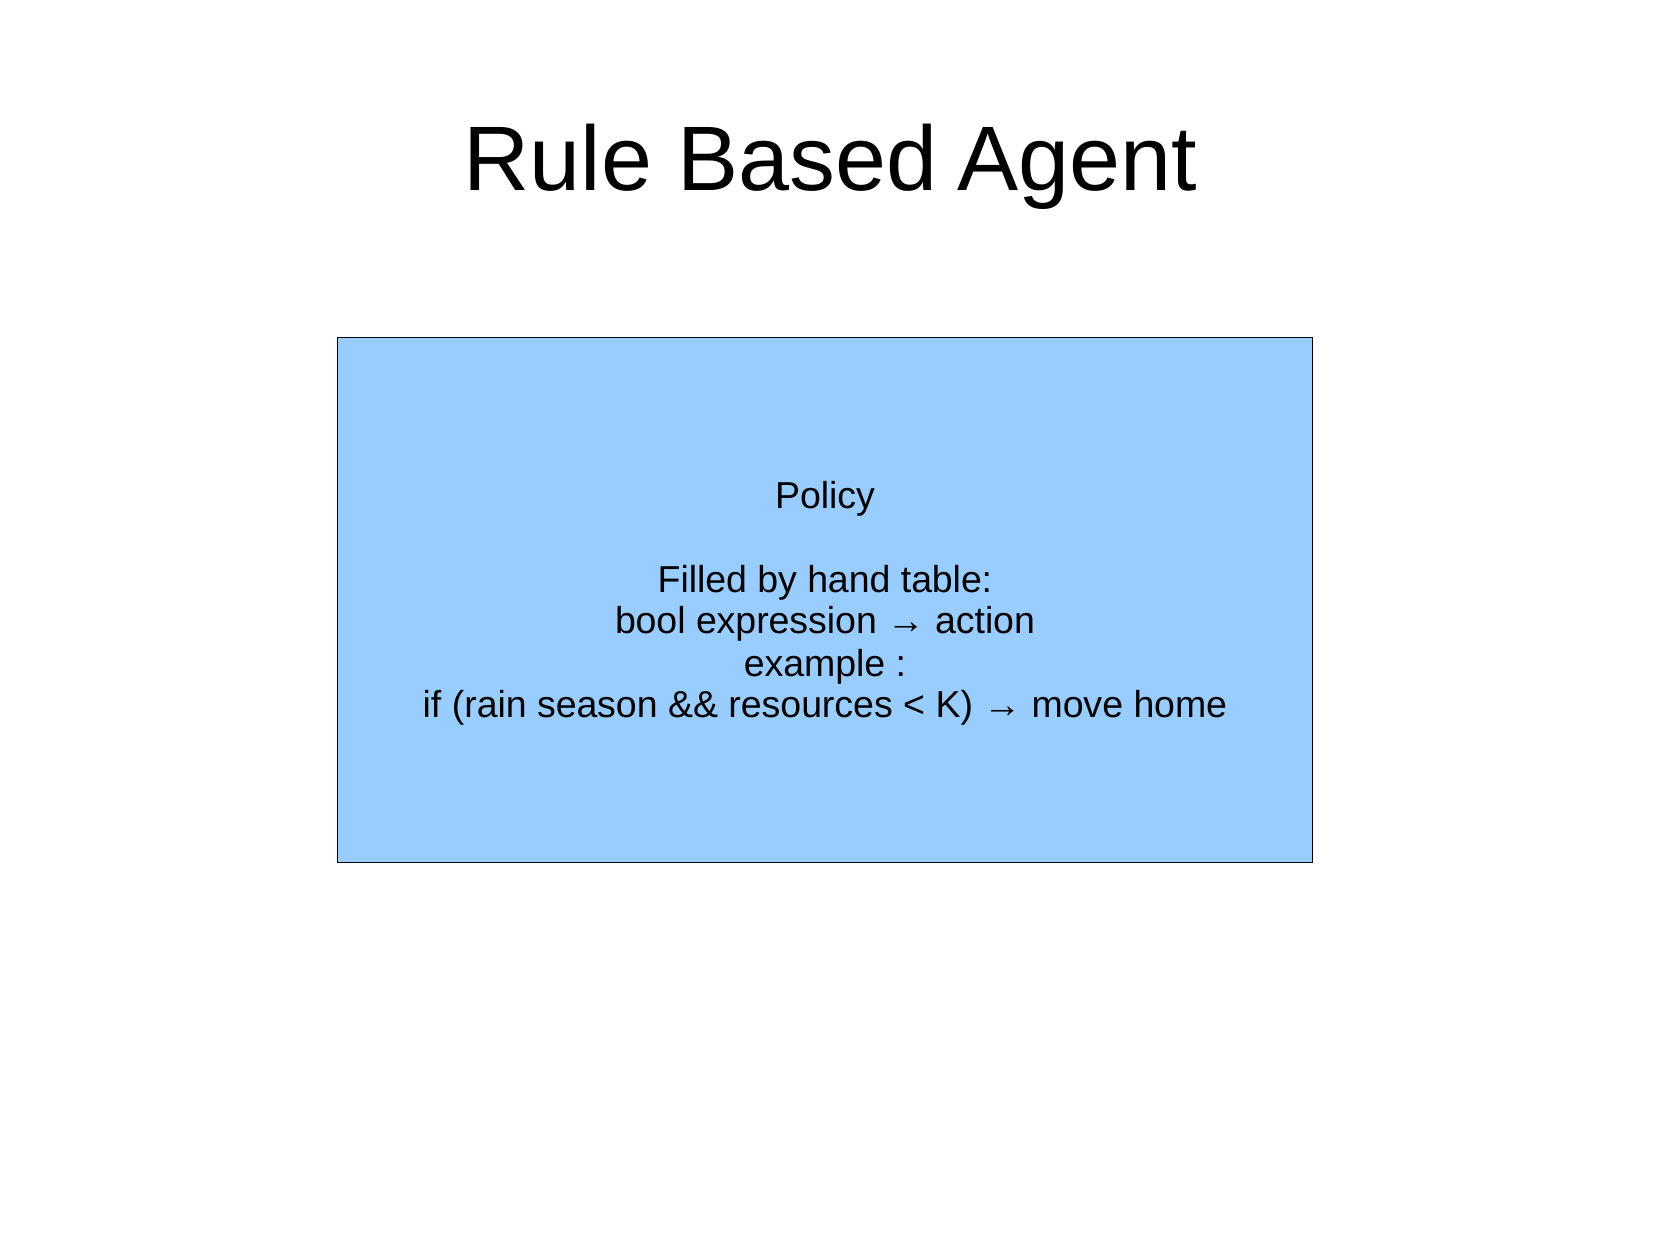

# Rule Based Agent
Policy
Filled by hand table:
bool expression → action
example :
if (rain season && resources < K) → move home